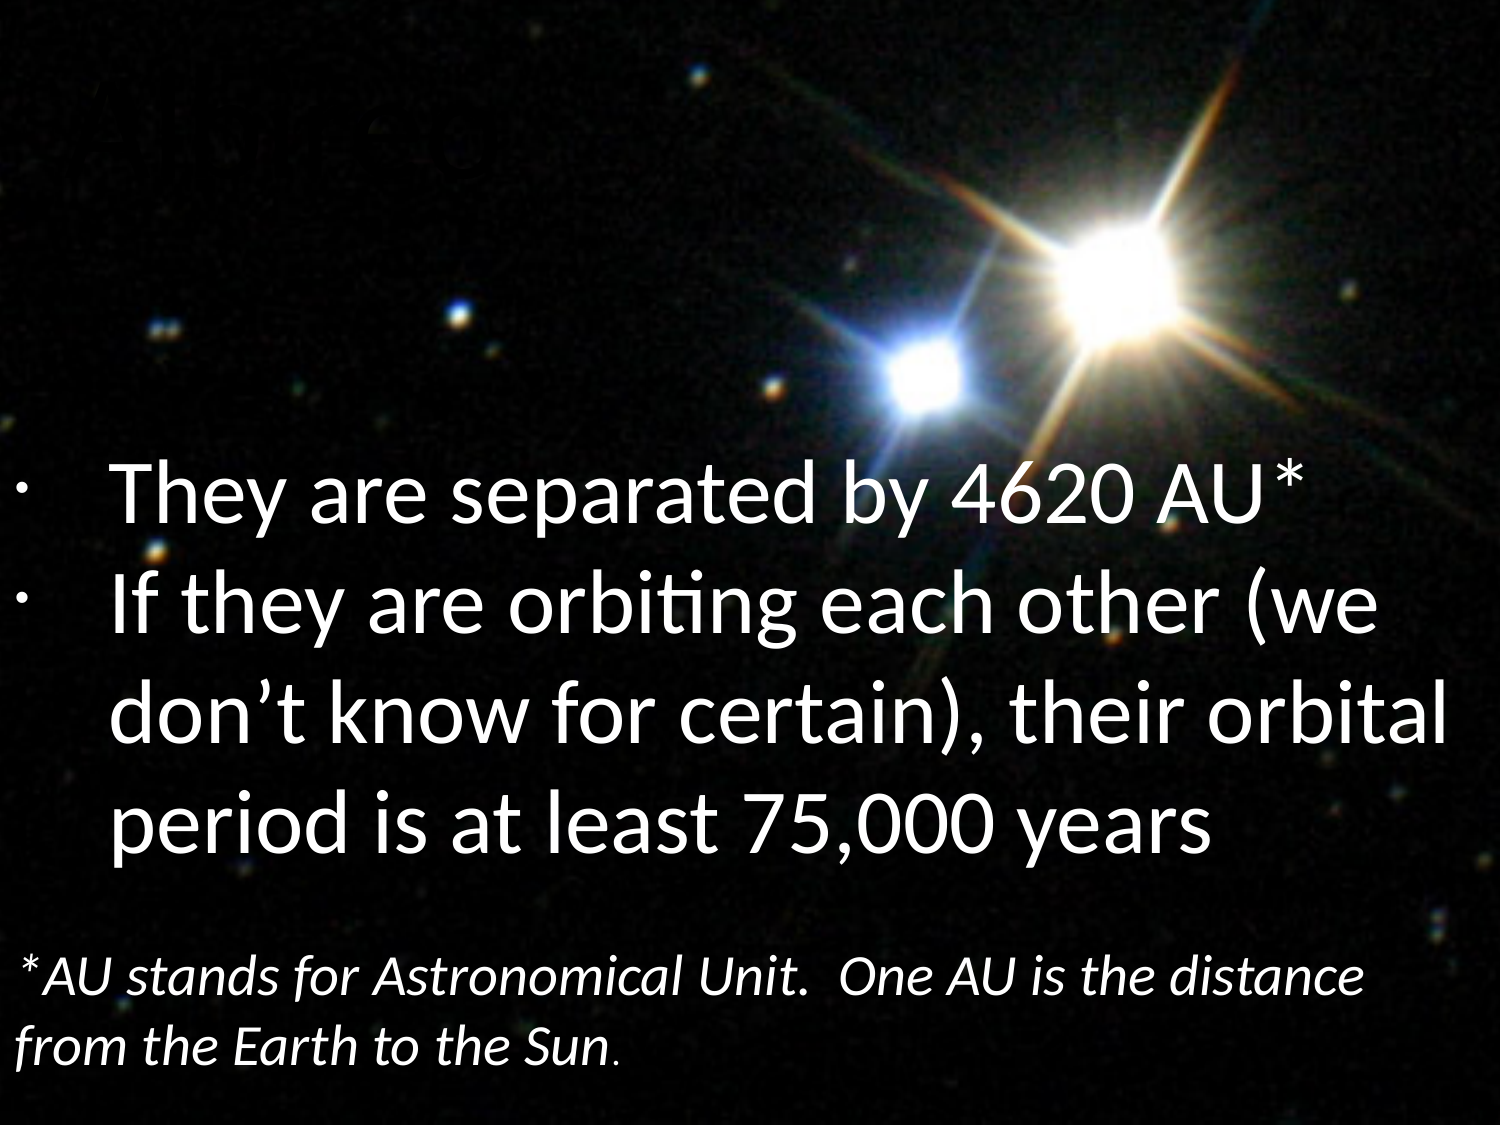

Albireo
They are separated by 4620 AU*
If they are orbiting each other (we don’t know for certain), their orbital period is at least 75,000 years
*AU stands for Astronomical Unit. One AU is the distance from the Earth to the Sun.